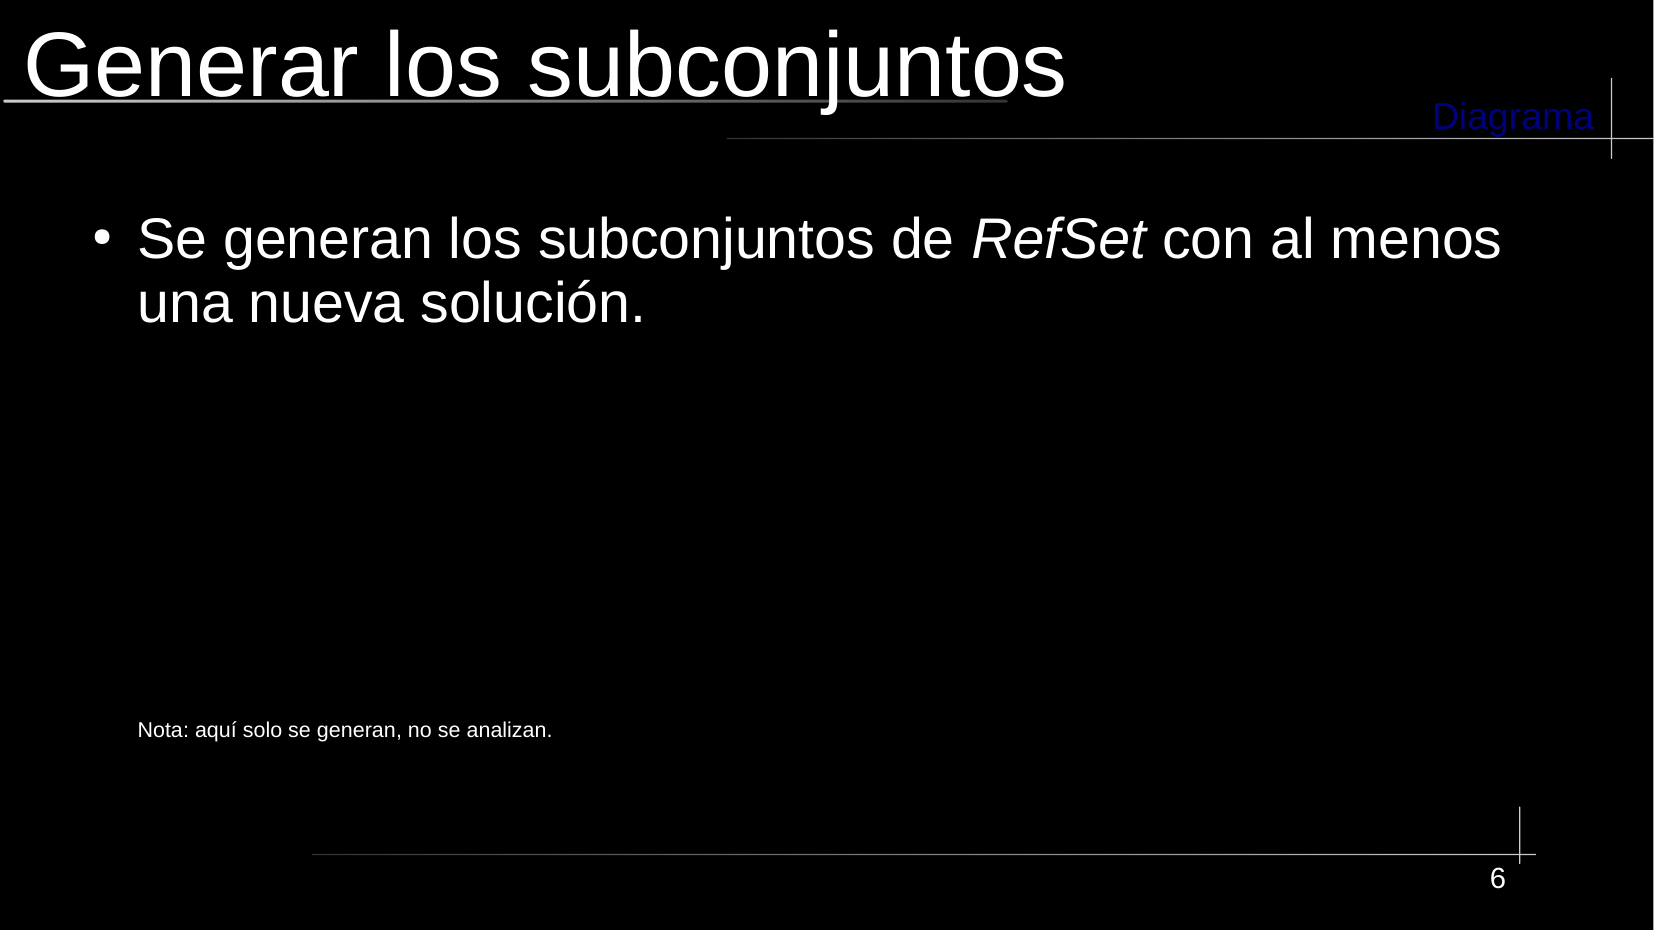

# Generar los subconjuntos
Diagrama
Se generan los subconjuntos de RefSet con al menos una nueva solución.
Nota: aquí solo se generan, no se analizan.
6